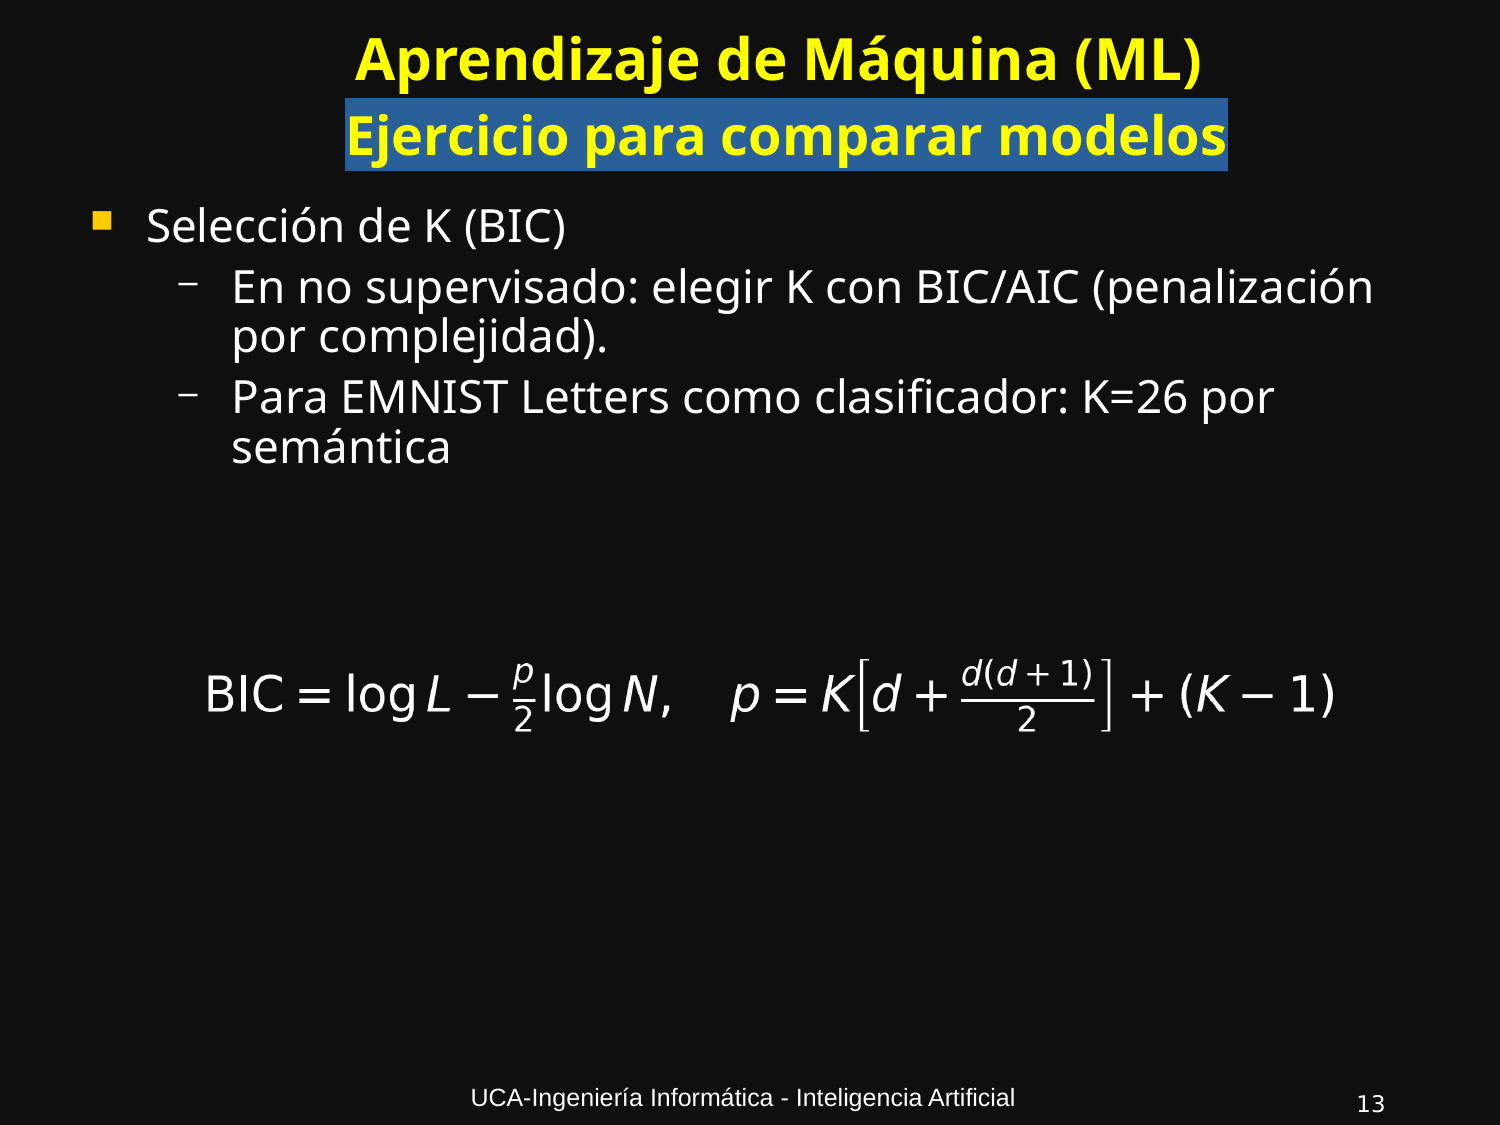

# Aprendizaje de Máquina (ML) Ejercicio para comparar modelos
Selección de K (BIC)
En no supervisado: elegir K con BIC/AIC (penalización por complejidad).
Para EMNIST Letters como clasificador: K=26 por semántica